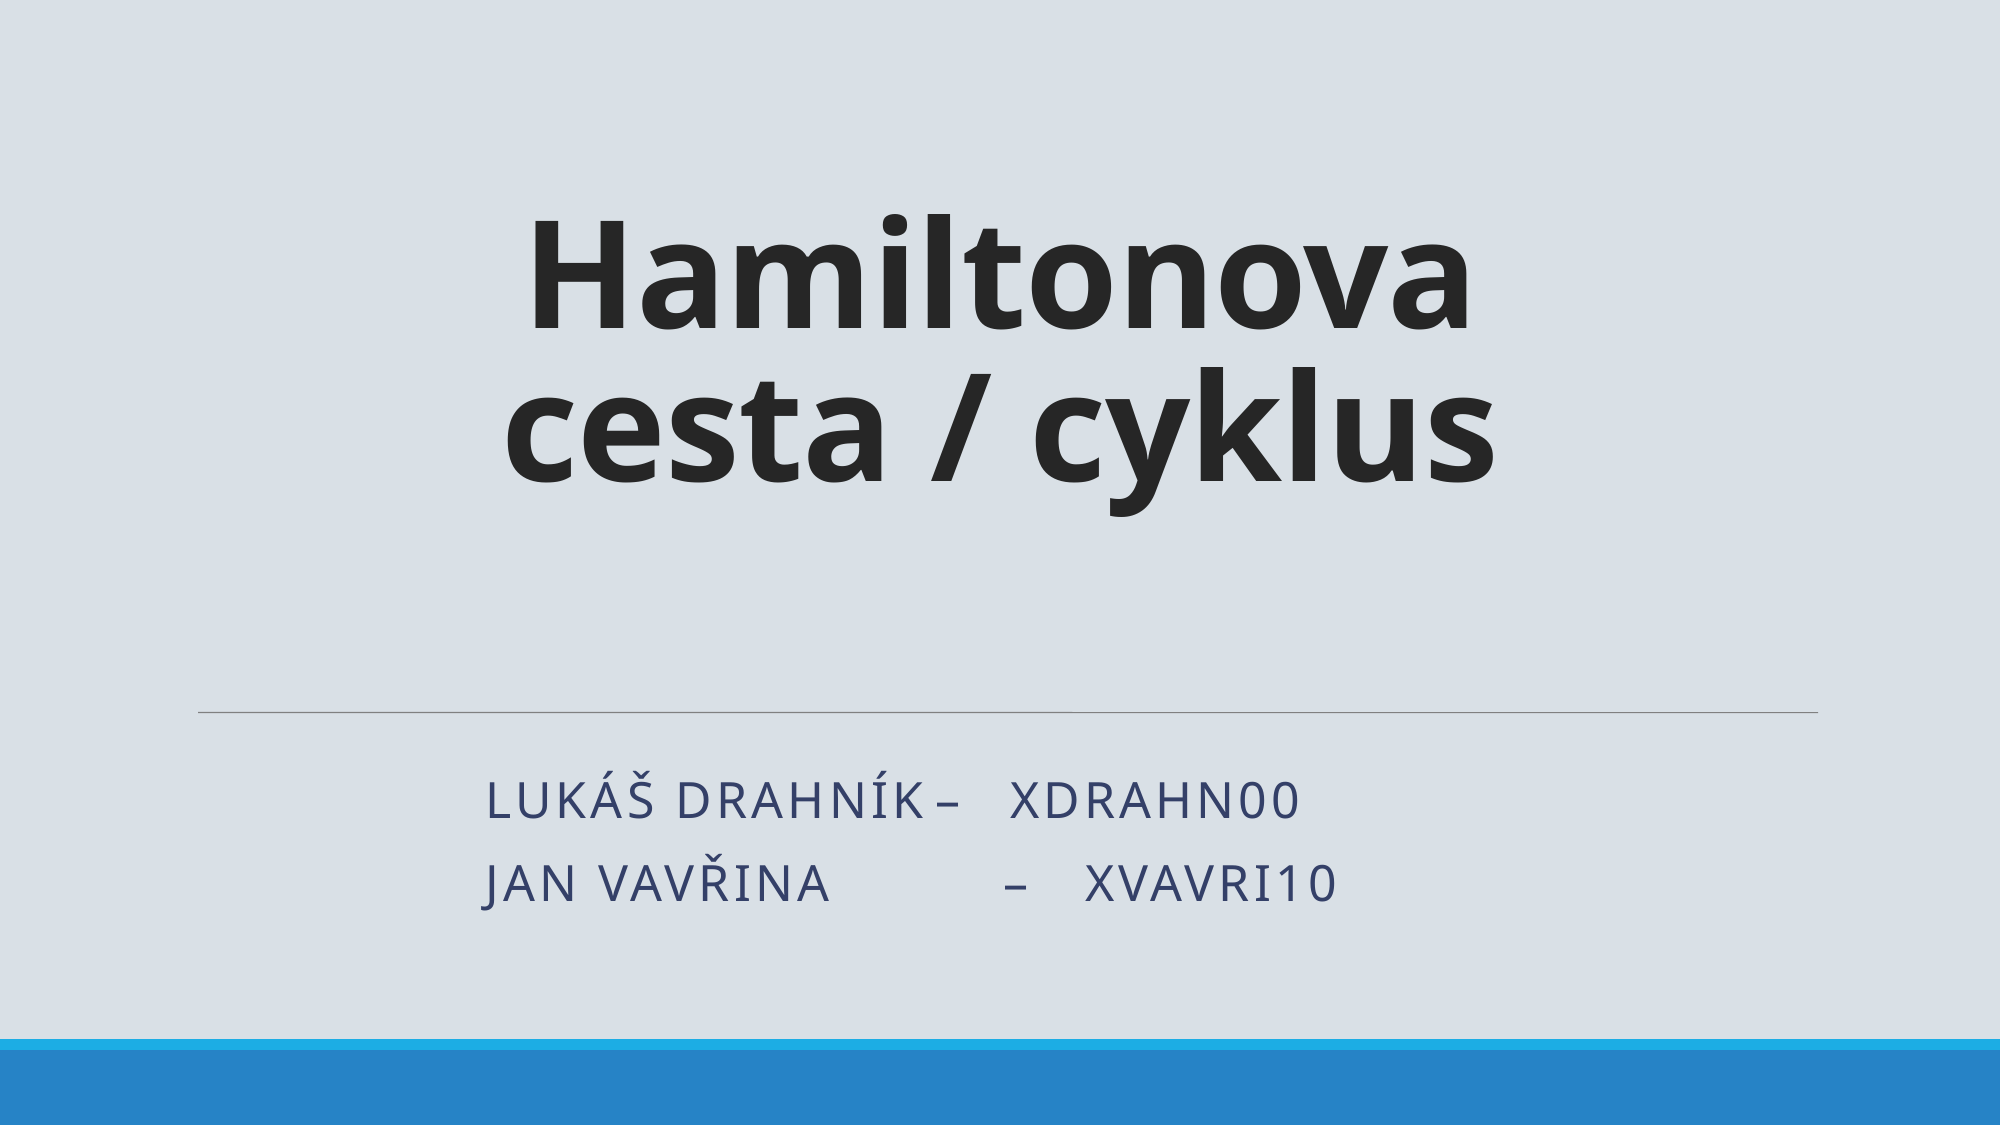

# Hamiltonova cesta / cyklus
	Lukáš drahník	– 	xdrahn00
	Jan Vavřina	 	 –	xvavri10